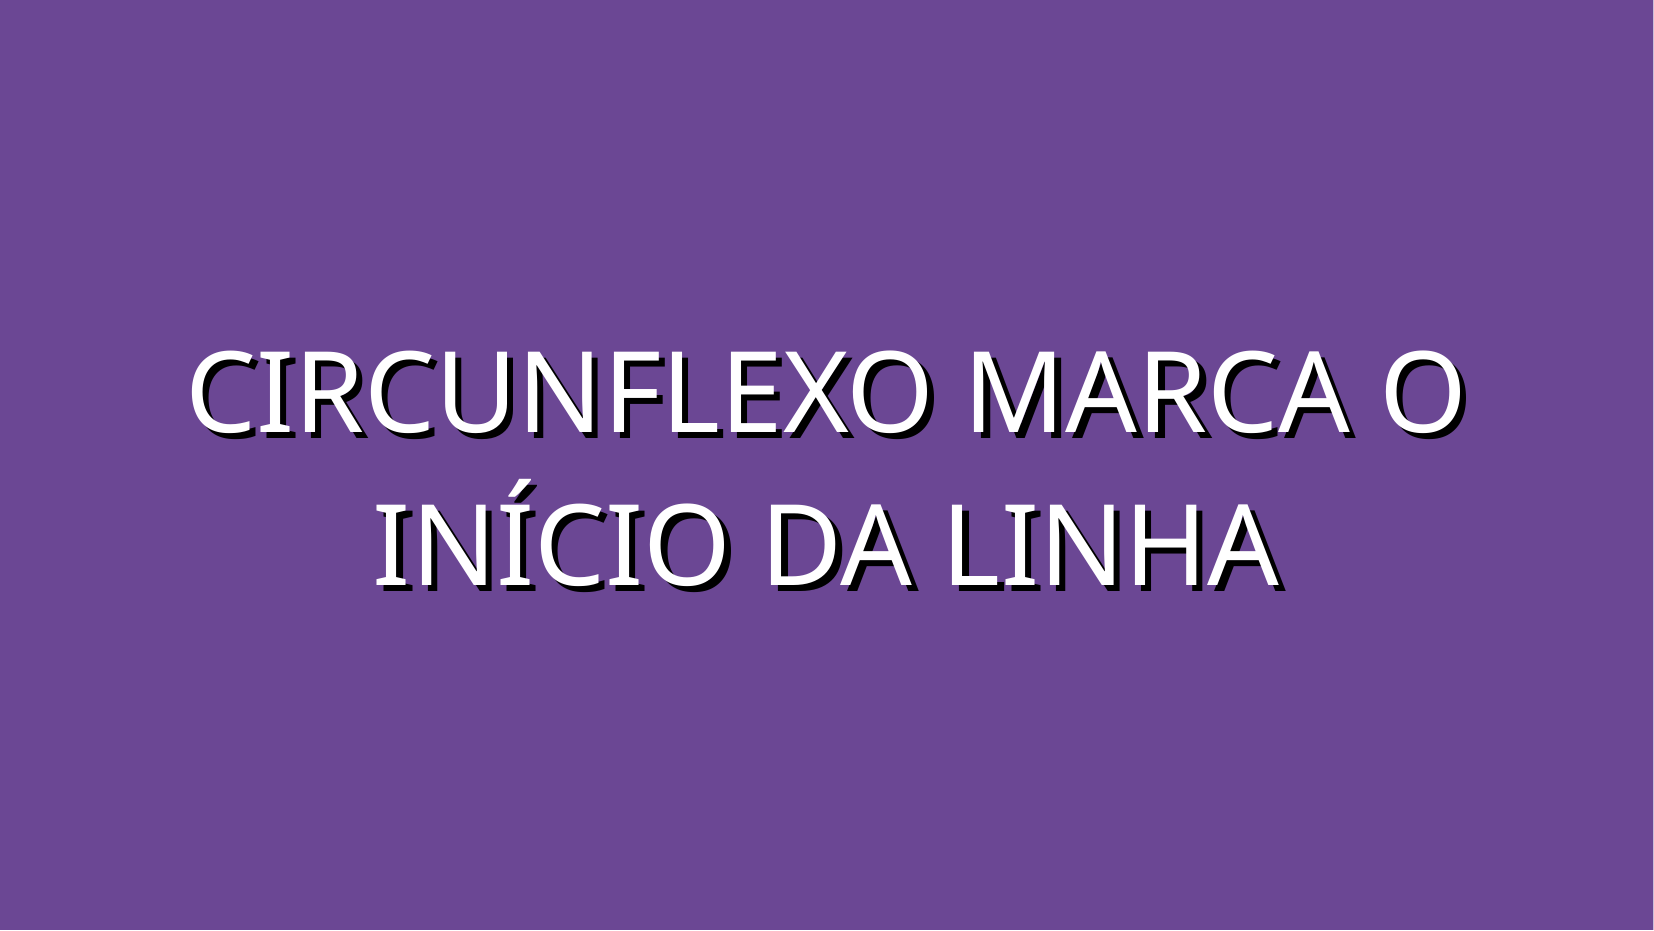

# CIRCUNFLEXO MARCA O INÍCIO DA LINHA